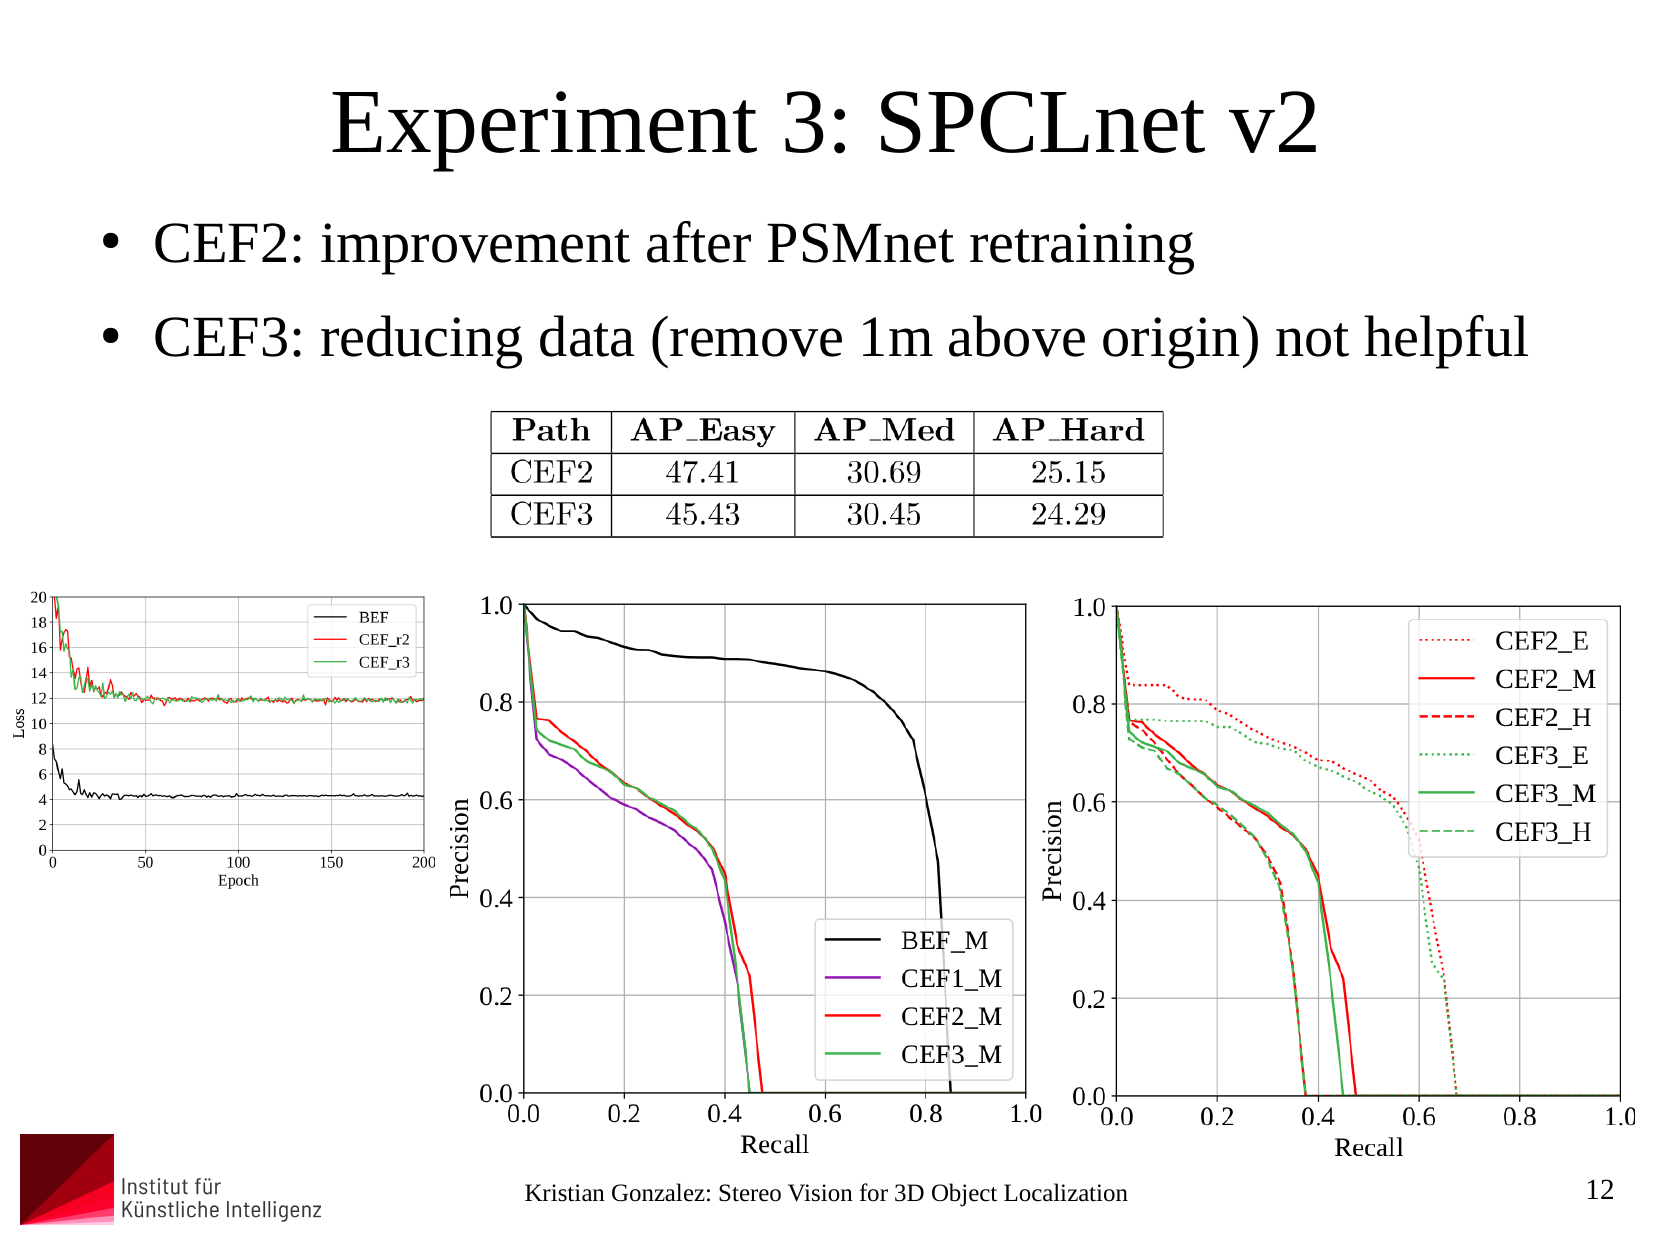

# Experiment 3: SPCLnet v2
CEF2: improvement after PSMnet retraining
CEF3: reducing data (remove 1m above origin) not helpful
12
Kristian Gonzalez: Stereo Vision for 3D Object Localization